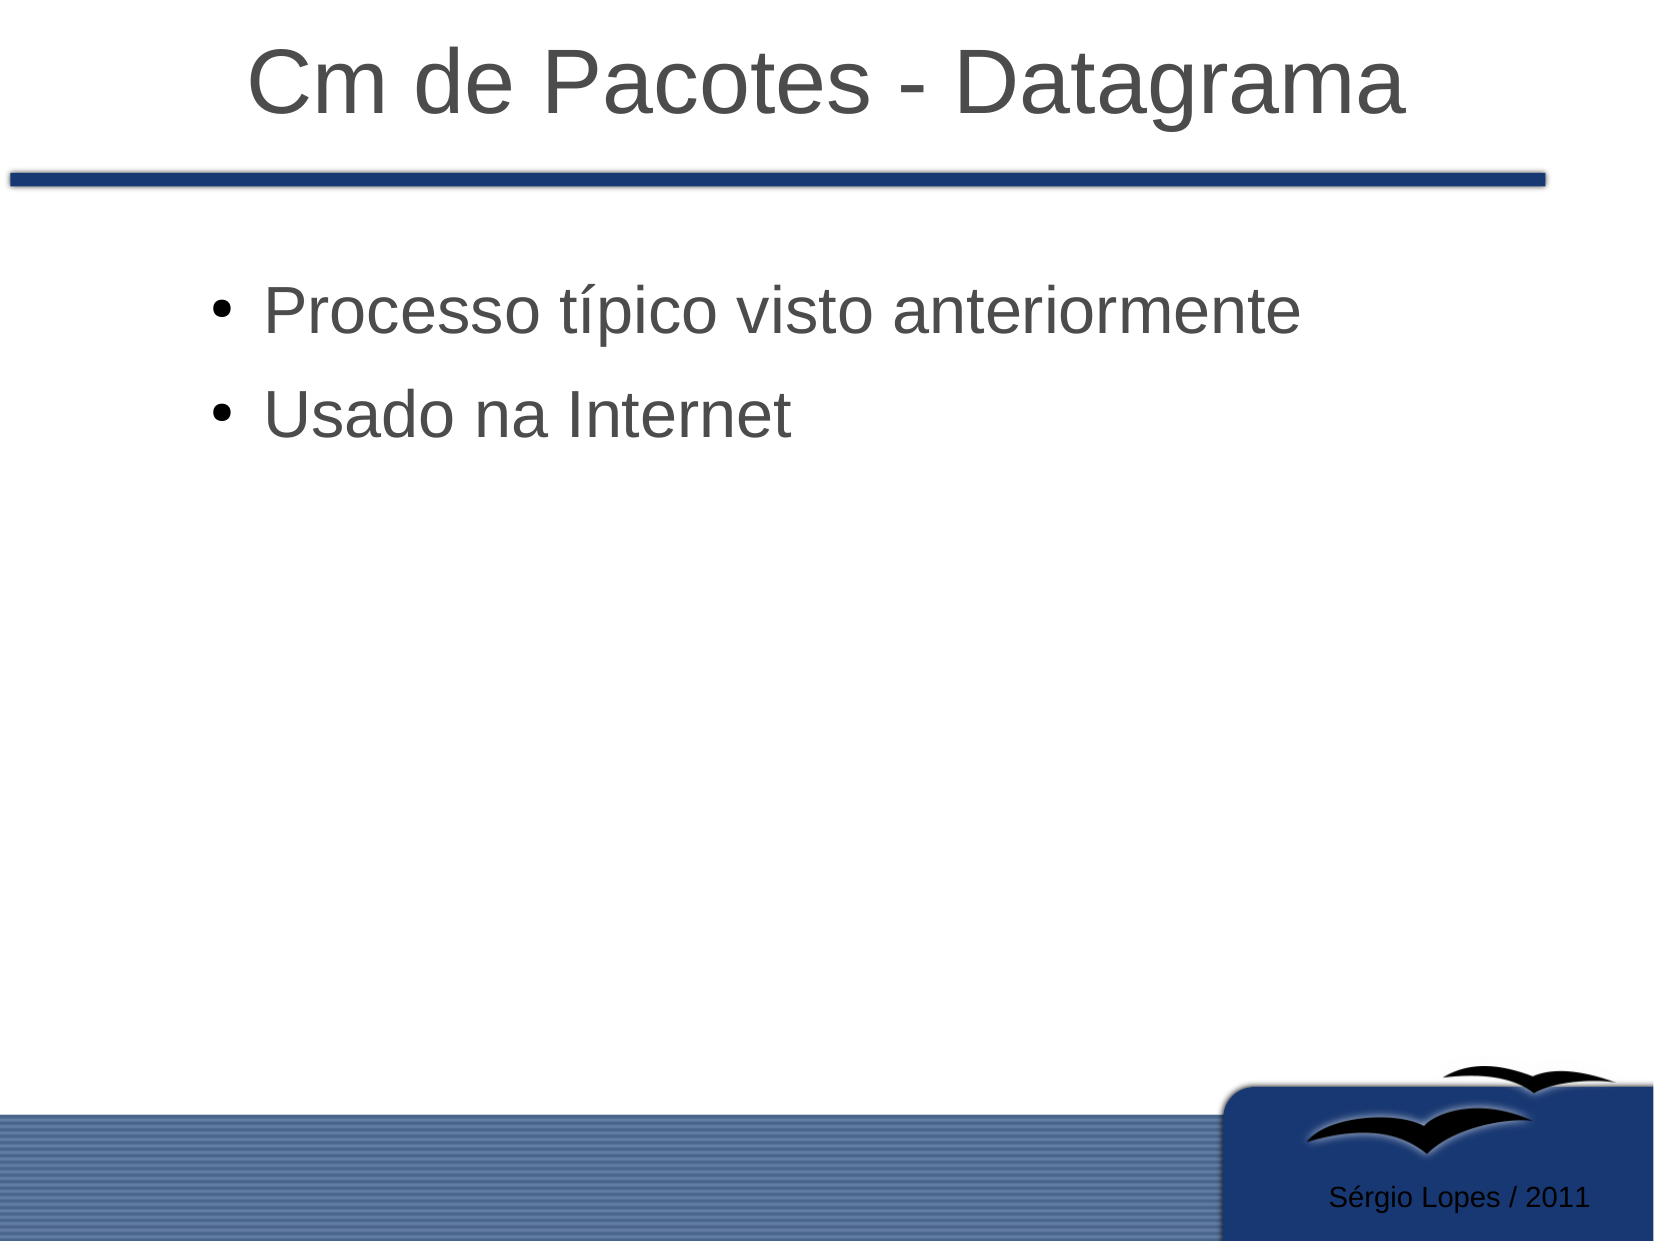

# Cm de Pacotes - Datagrama
Processo típico visto anteriormente
Usado na Internet
Sérgio Lopes / 2011